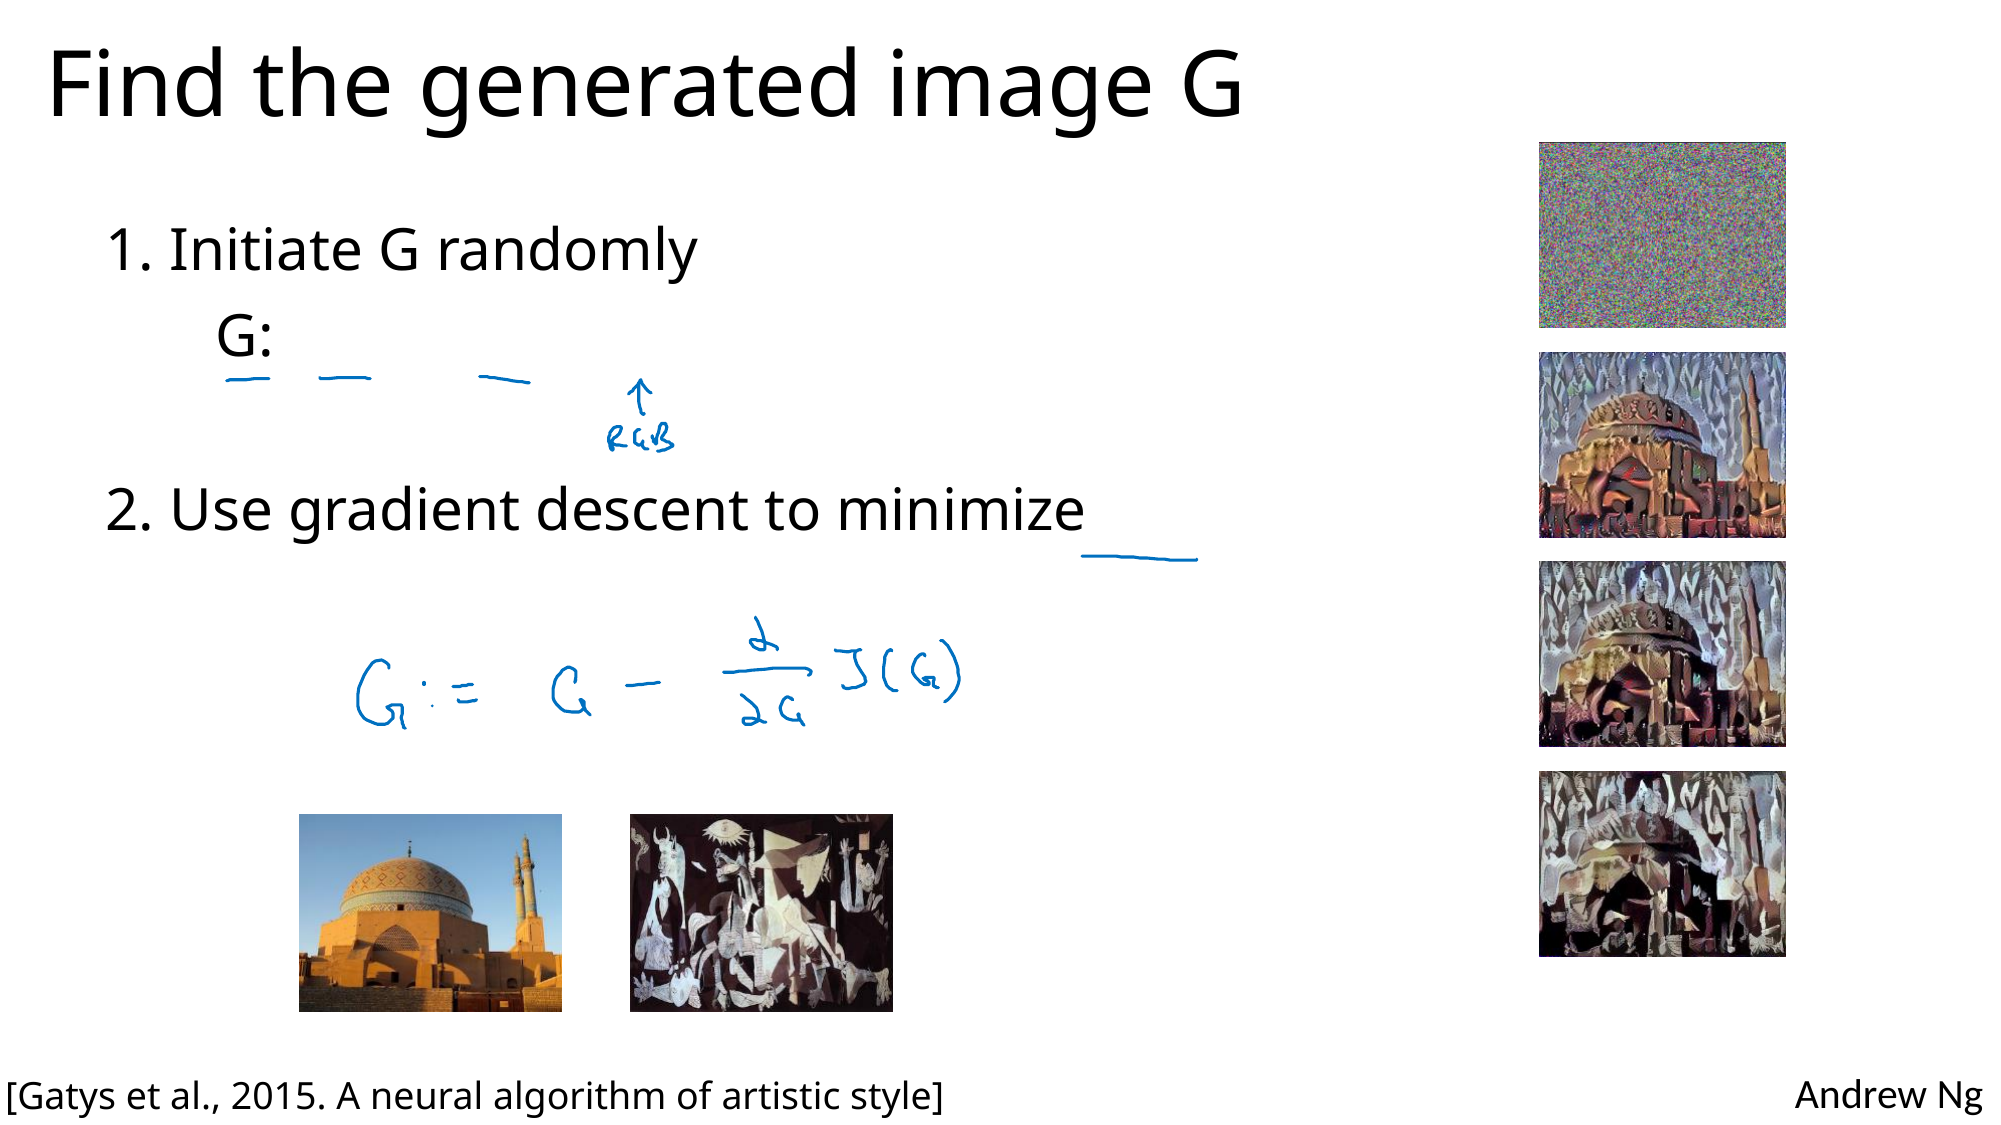

Find the generated image G
1. Initiate G randomly
G:
2. Use gradient descent to minimize
[Gatys et al., 2015. A neural algorithm of artistic style]